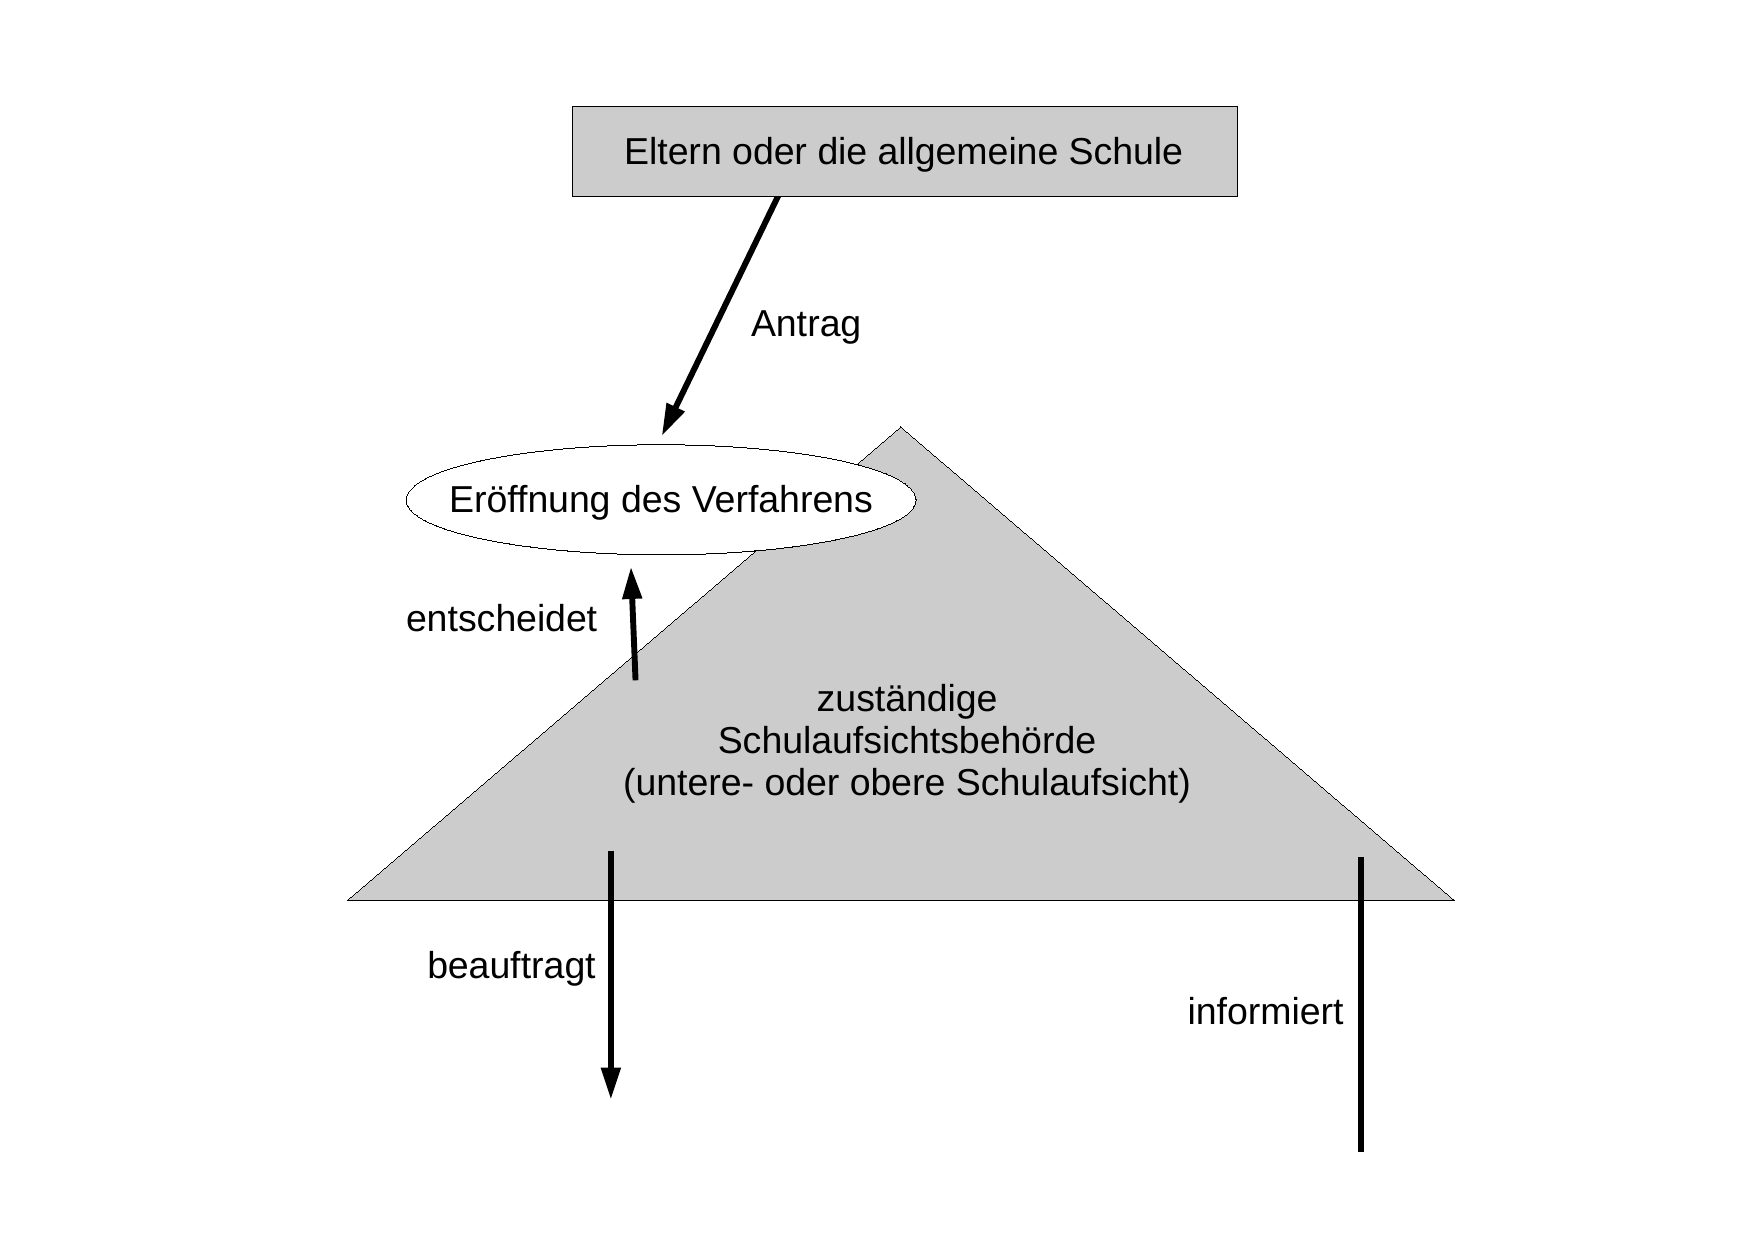

Eltern oder die allgemeine Schule
Antrag
zuständige
Schulaufsichtsbehörde
(untere- oder obere Schulaufsicht)
Eröffnung des Verfahrens
entscheidet
beauftragt
informiert